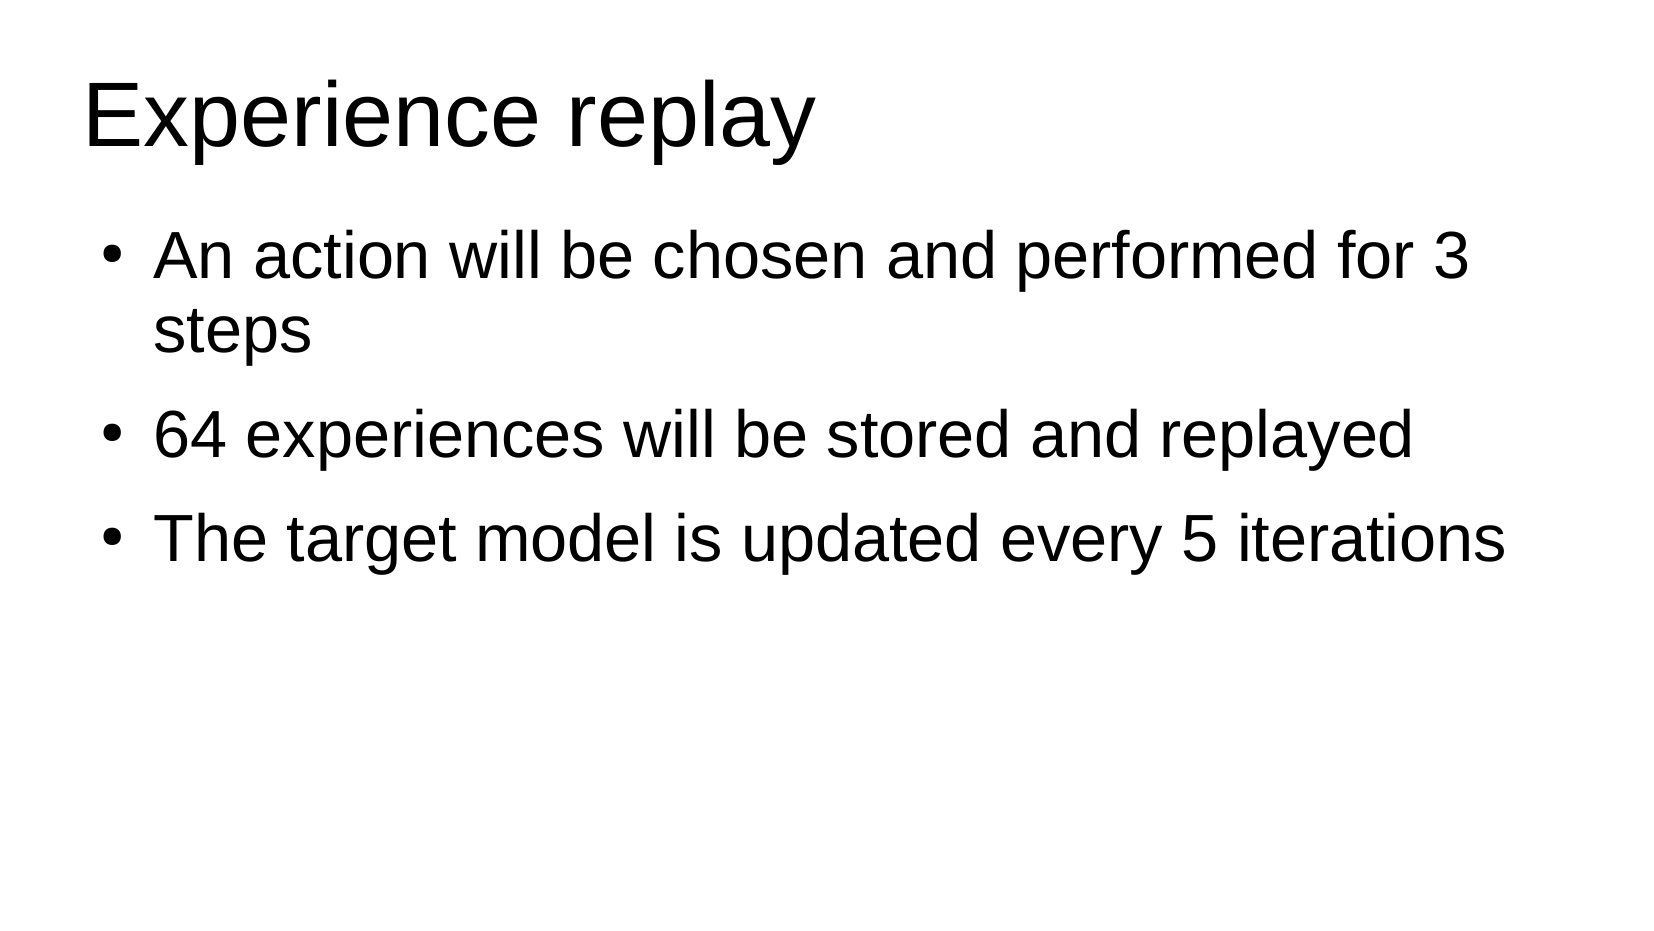

# Experience replay
An action will be chosen and performed for 3 steps
64 experiences will be stored and replayed
The target model is updated every 5 iterations